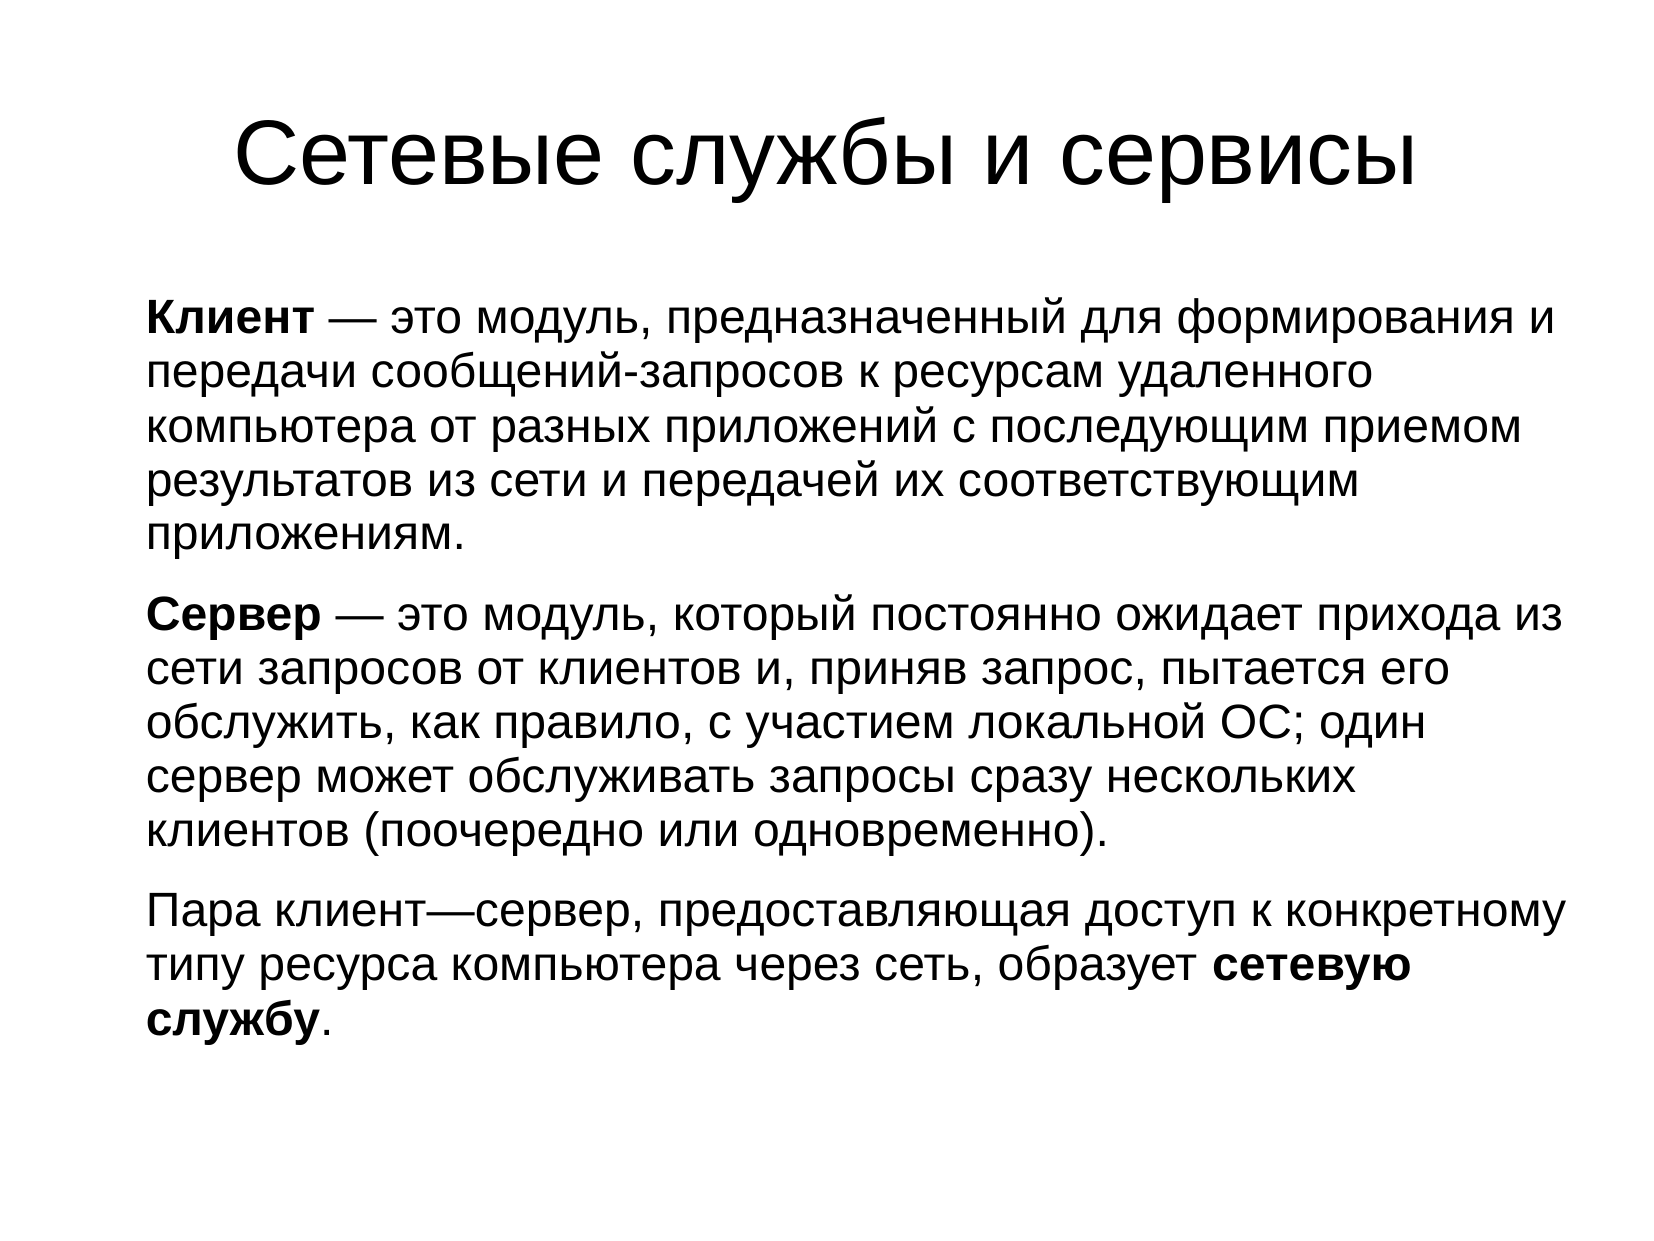

# Сетевые службы и сервисы
Клиент — это модуль, предназначенный для формирования и передачи сообщений-запросов к ресурсам удаленного компьютера от разных приложений с последующим приемом результатов из сети и передачей их соответствующим приложениям.
Сервер — это модуль, который постоянно ожидает прихода из сети запросов от клиентов и, приняв запрос, пытается его обслужить, как правило, с участием локальной ОС; один сервер может обслуживать запросы сразу нескольких клиентов (поочередно или одновременно).
Пара клиент—сервер, предоставляющая доступ к конкретному типу ресурса компьютера через сеть, образует сетевую службу.